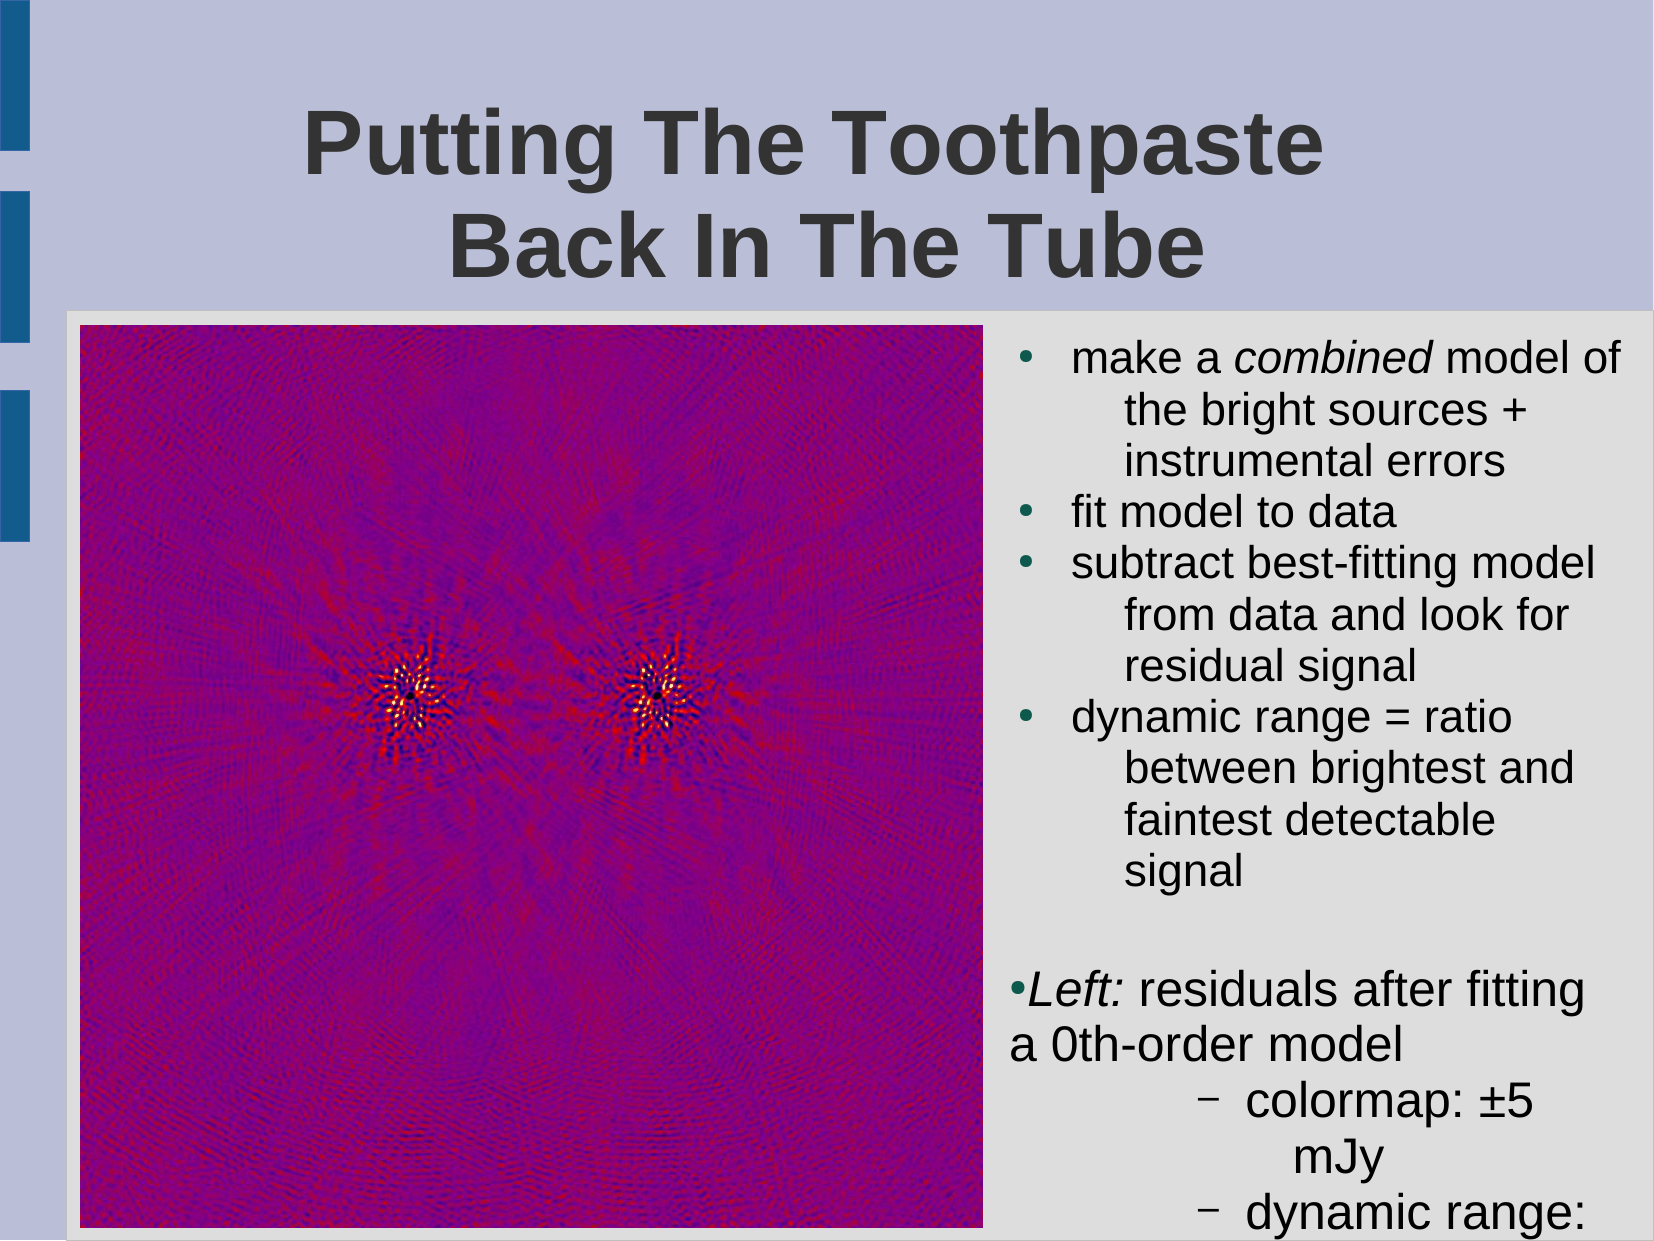

# Putting The Toothpaste Back In The Tube
make a combined model of the bright sources + instrumental errors
fit model to data
subtract best-fitting model from data and look for residual signal
dynamic range = ratio between brightest and faintest detectable signal
Left: residuals after fitting
a 0th-order model
colormap: ±5 mJy
dynamic range: 1:100